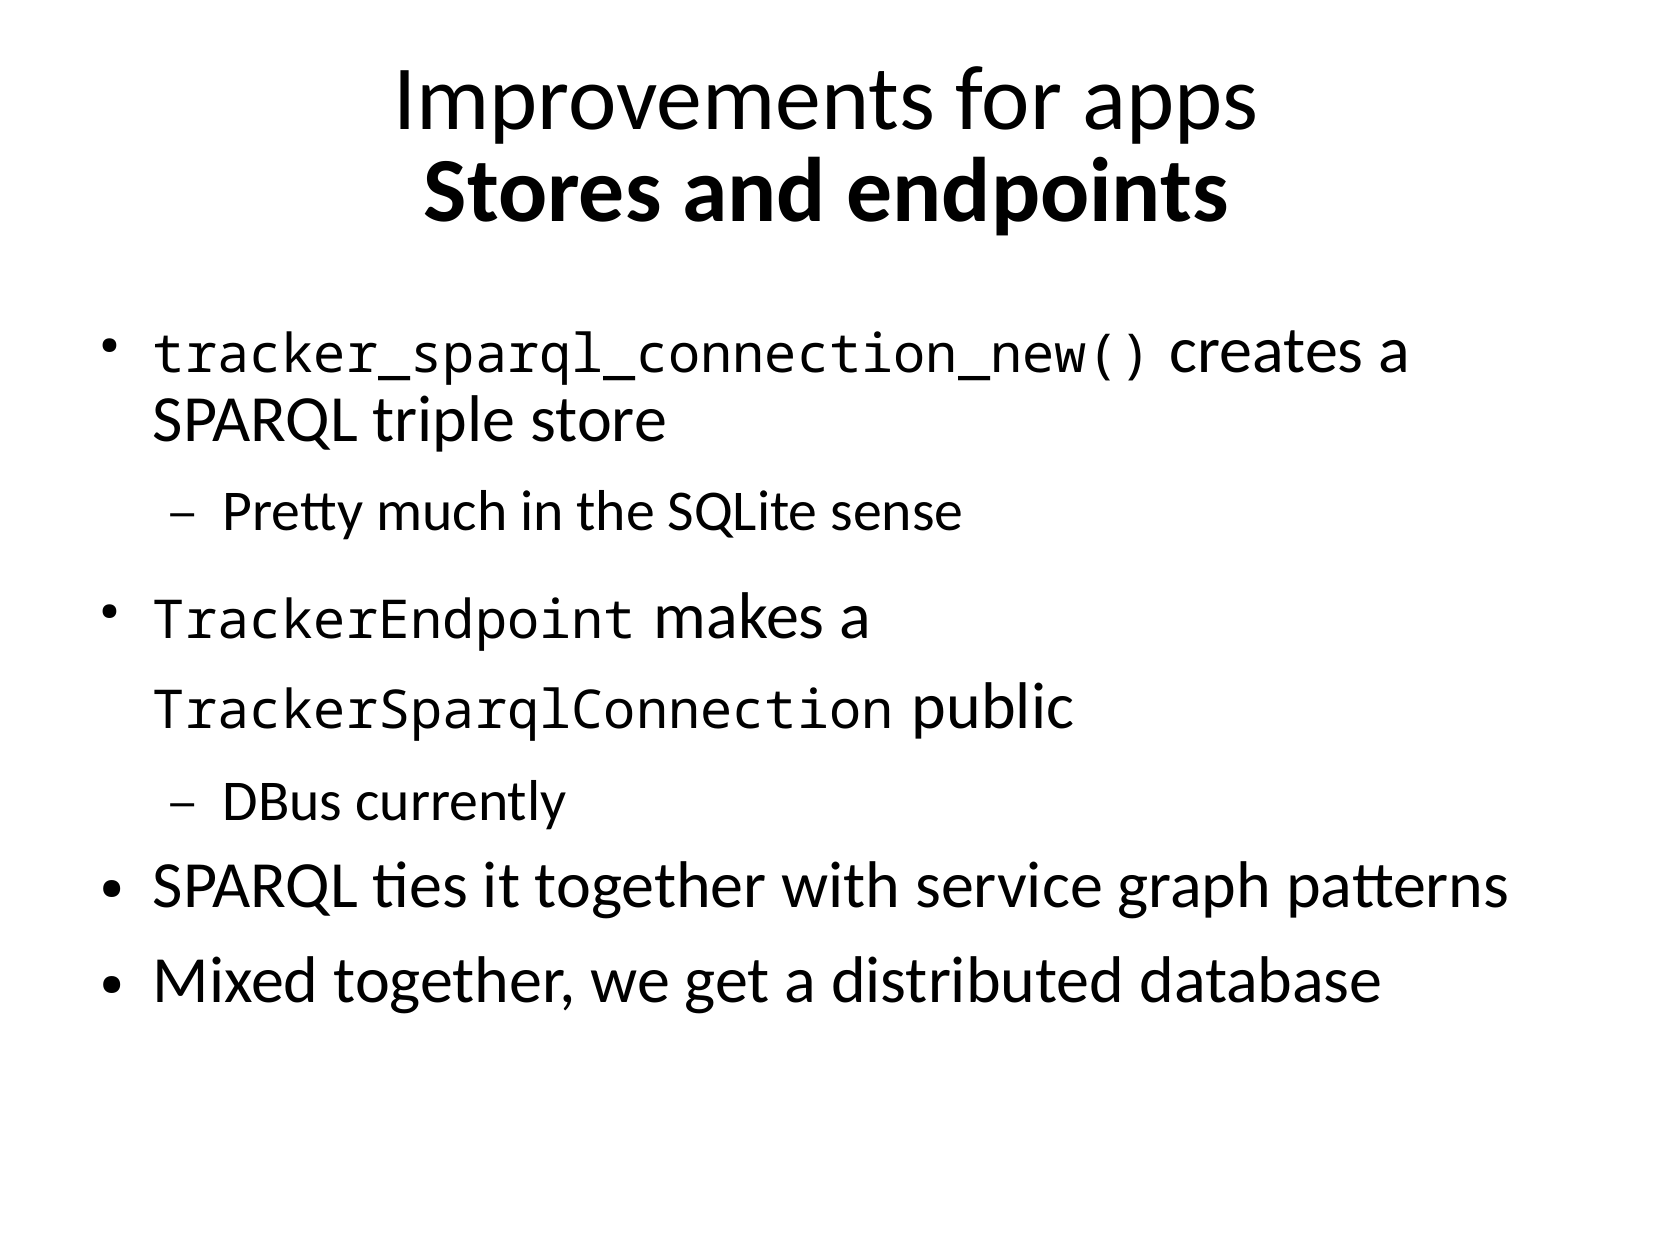

# Improvements for apps Stores and endpoints
tracker_sparql_connection_new() creates a SPARQL triple store
Pretty much in the SQLite sense
TrackerEndpoint makes a TrackerSparqlConnection public
DBus currently
SPARQL ties it together with service graph patterns
Mixed together, we get a distributed database